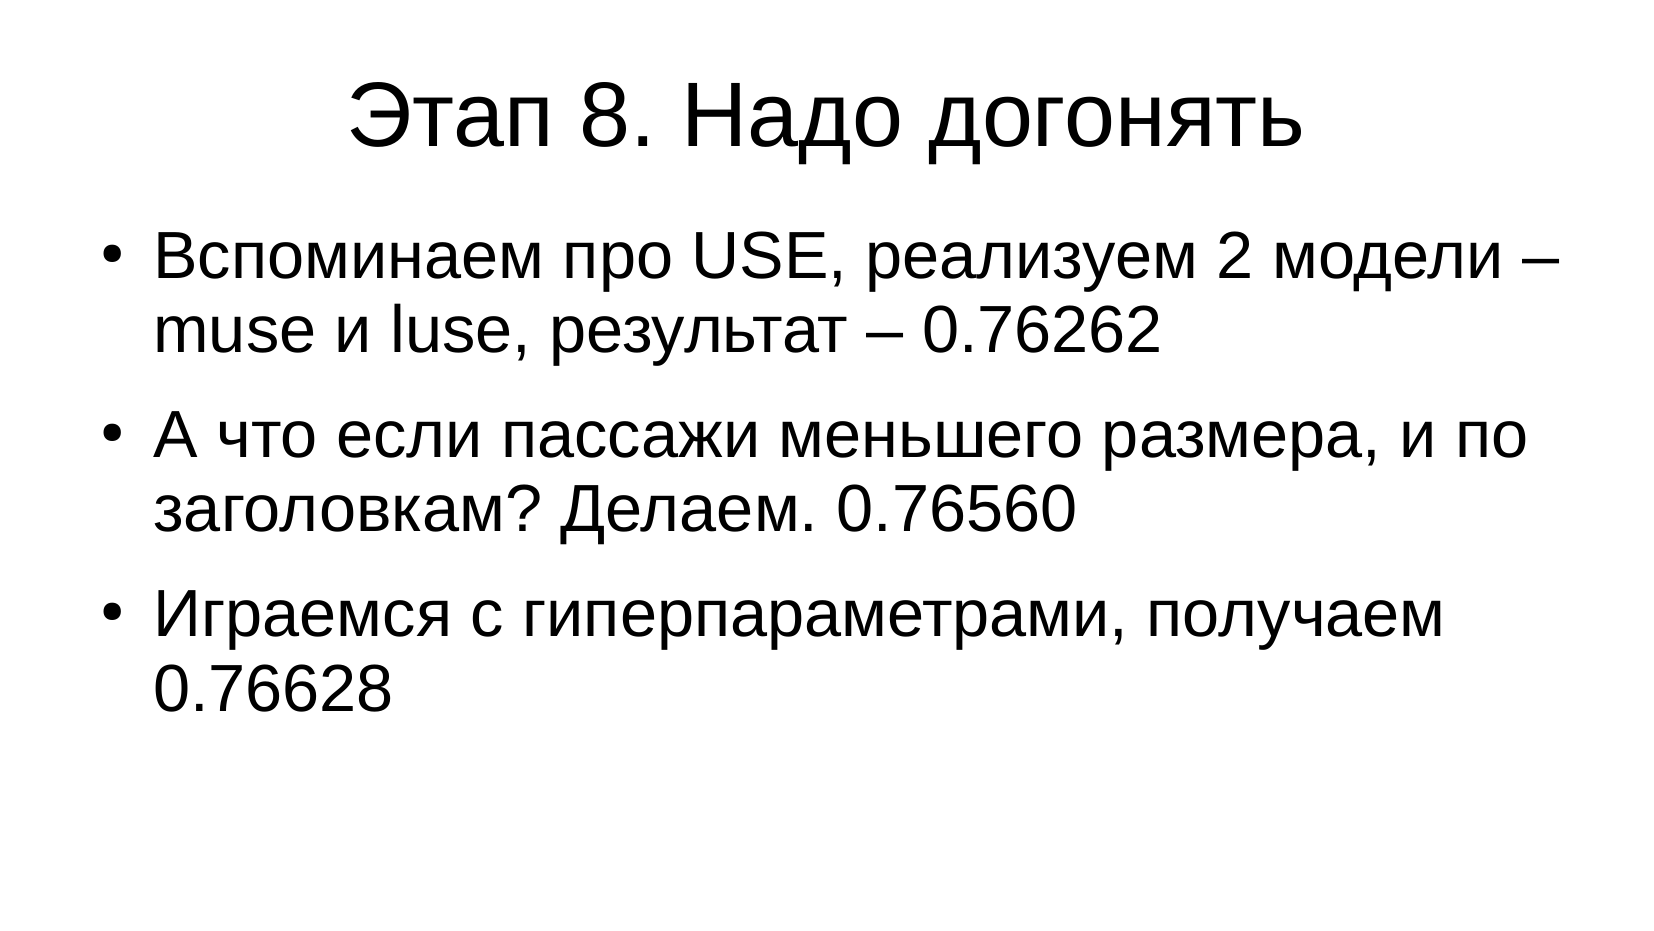

# Этап 8. Надо догонять
Вспоминаем про USE, реализуем 2 модели – muse и luse, результат – 0.76262
А что если пассажи меньшего размера, и по заголовкам? Делаем. 0.76560
Играемся с гиперпараметрами, получаем 0.76628